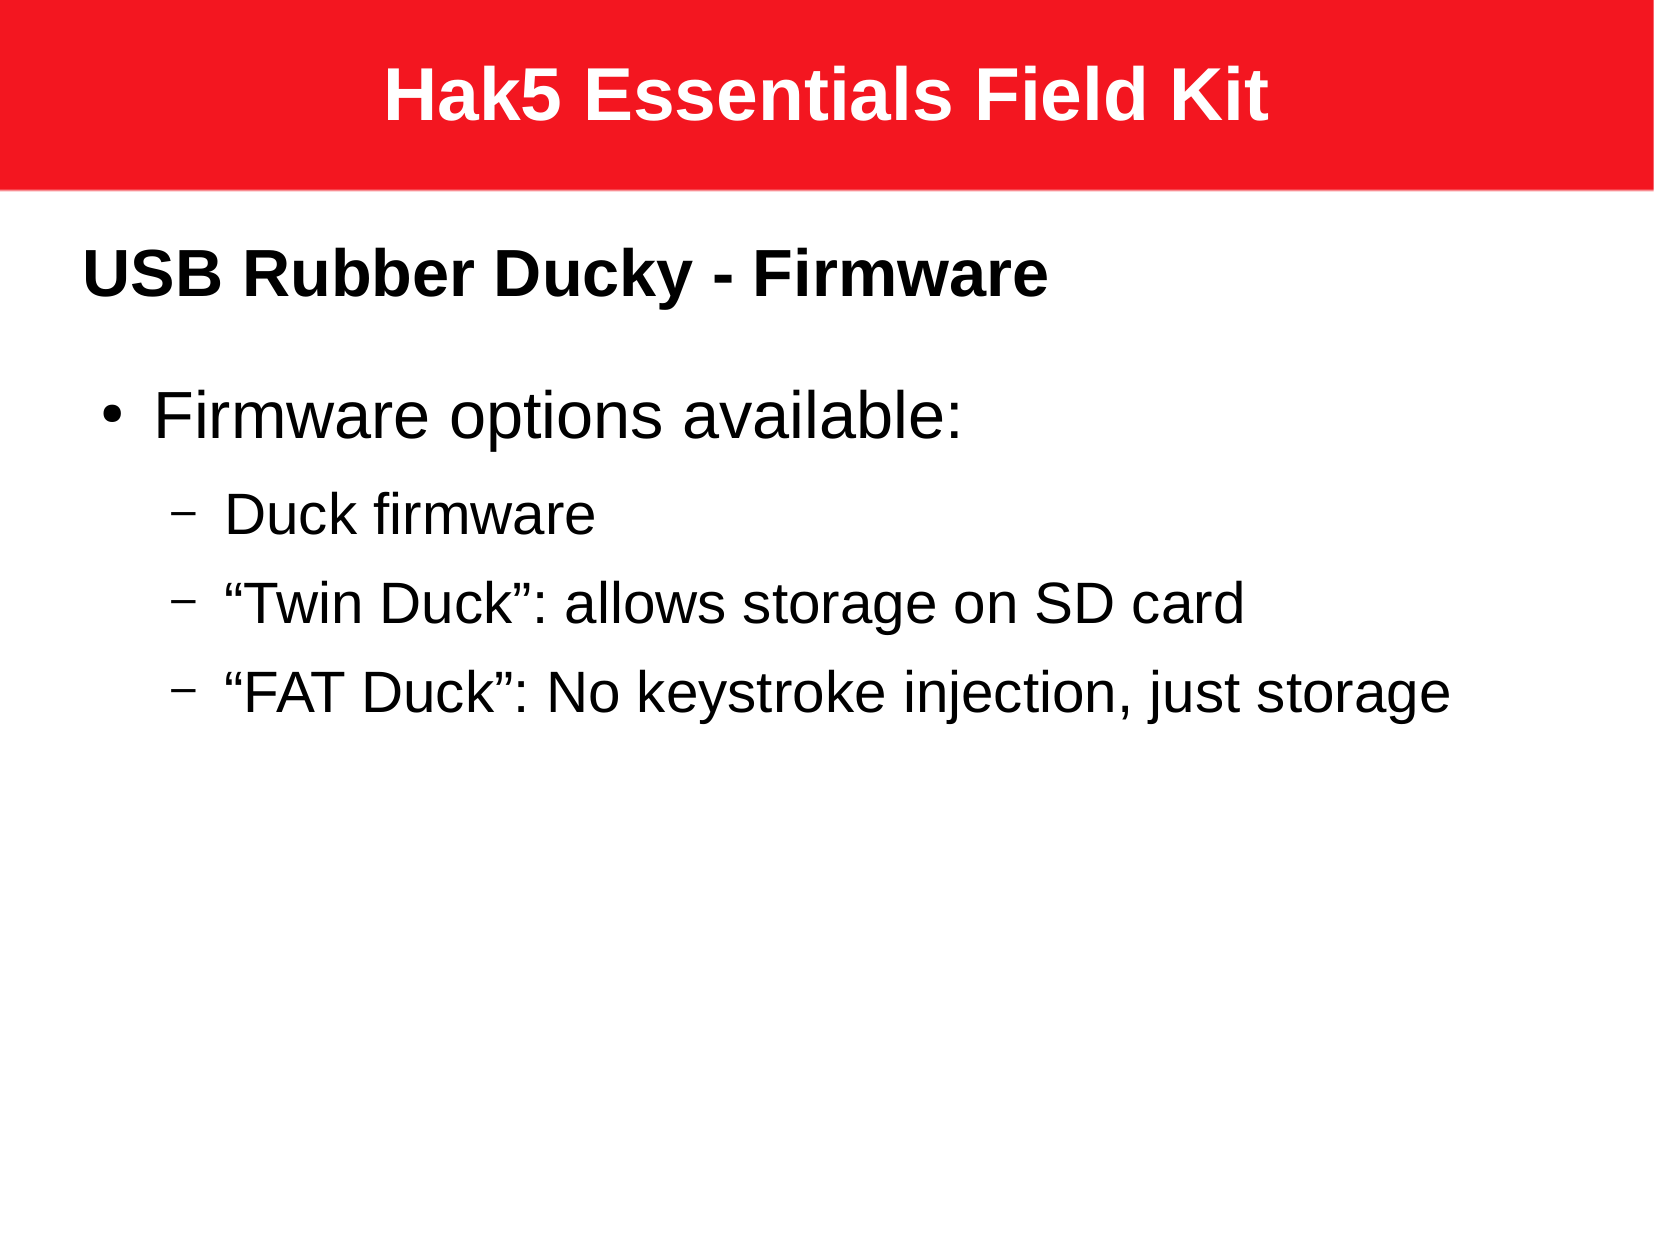

# Hak5 Essentials Field Kit
USB Rubber Ducky - Firmware
Firmware options available:
Duck firmware
“Twin Duck”: allows storage on SD card
“FAT Duck”: No keystroke injection, just storage